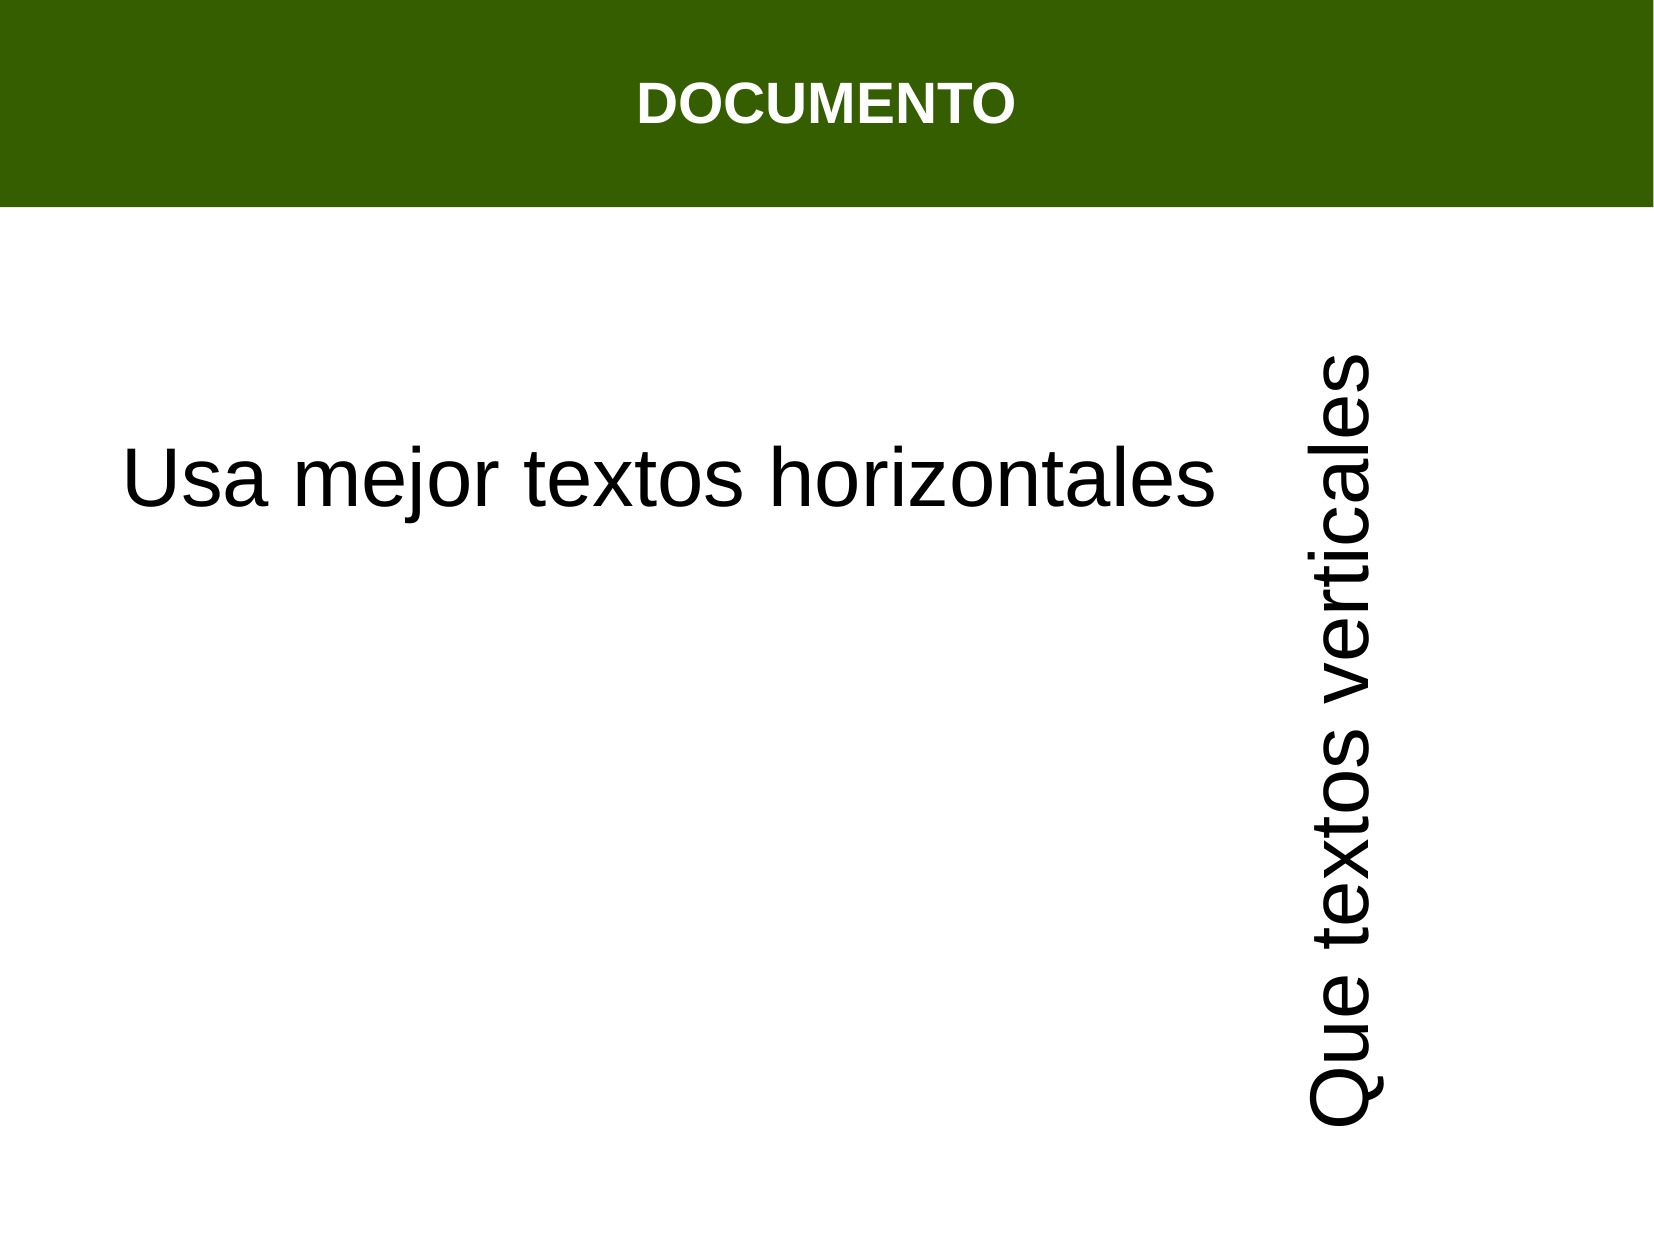

# DOCUMENTO
Usa mejor textos horizontales
Que textos verticales